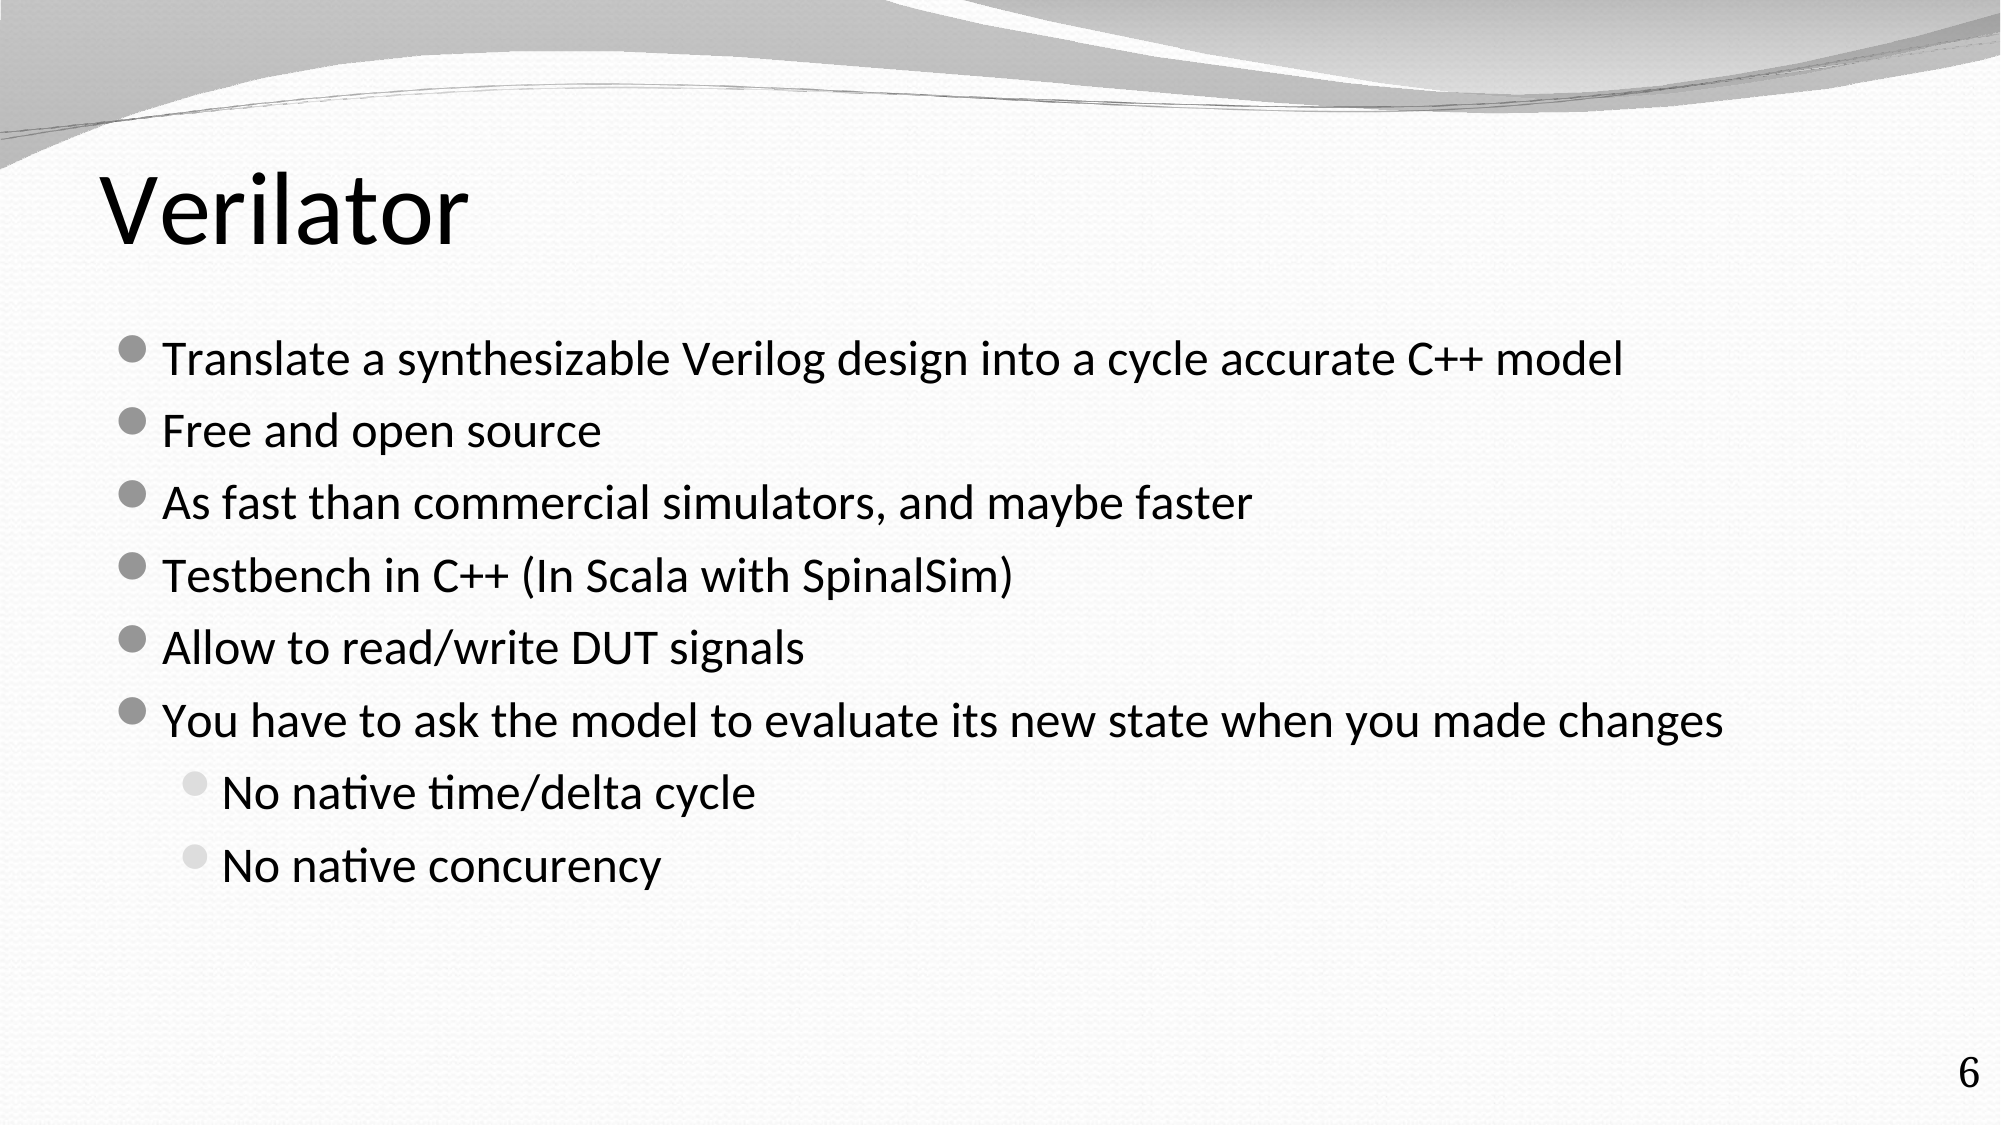

Verilator
# Translate a synthesizable Verilog design into a cycle accurate C++ model
Free and open source
As fast than commercial simulators, and maybe faster
Testbench in C++ (In Scala with SpinalSim)
Allow to read/write DUT signals
You have to ask the model to evaluate its new state when you made changes
No native time/delta cycle
No native concurency